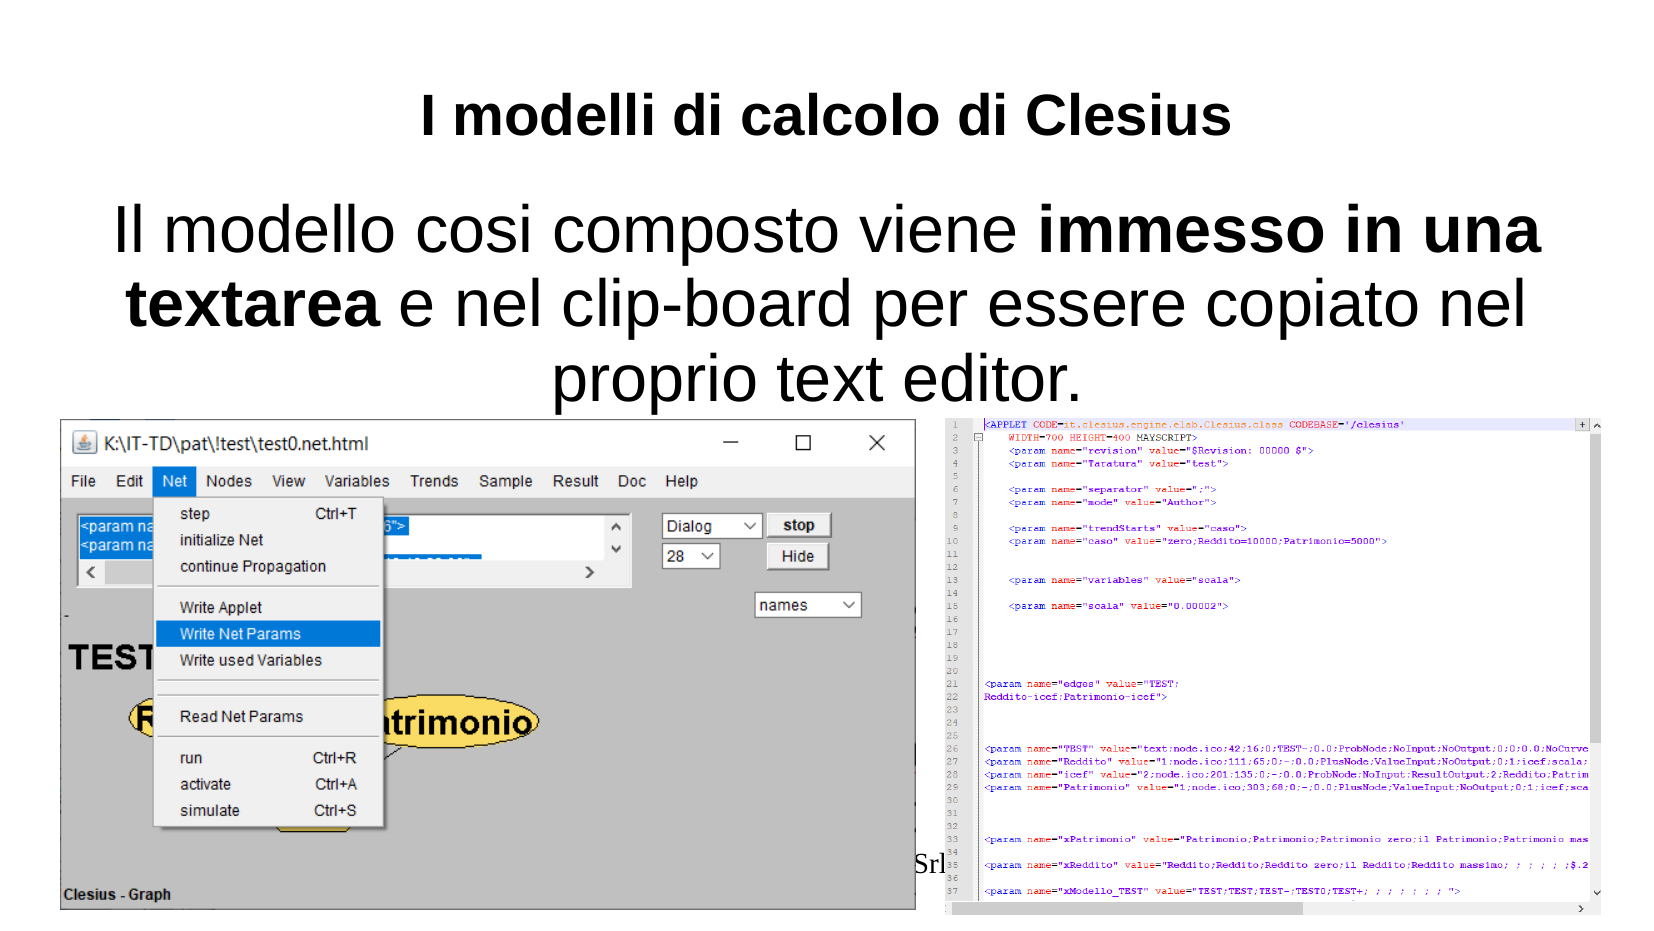

# I modelli di calcolo di Clesius
Il modello cosi composto viene immesso in una textarea e nel clip-board per essere copiato nel proprio text editor.
26 Novembre 2019
W.J.Irler -Clesius Srl.
11